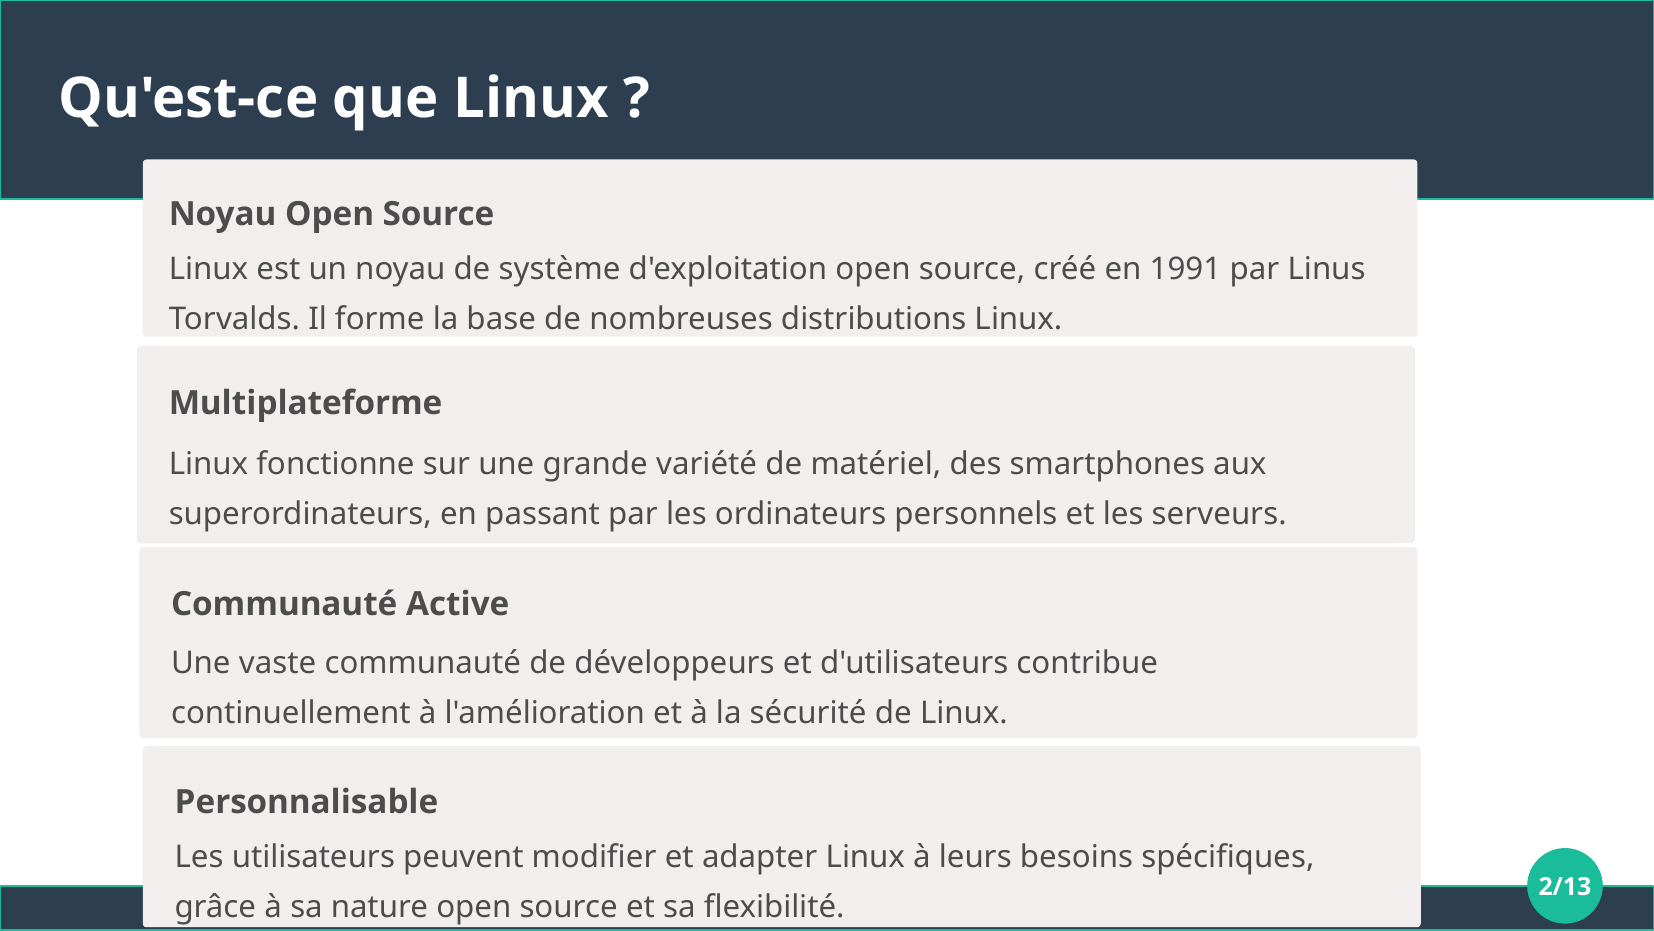

# Qu'est-ce que Linux ?
Noyau Open Source
Linux est un noyau de système d'exploitation open source, créé en 1991 par Linus Torvalds. Il forme la base de nombreuses distributions Linux.
Multiplateforme
Linux fonctionne sur une grande variété de matériel, des smartphones aux superordinateurs, en passant par les ordinateurs personnels et les serveurs.
Communauté Active
Une vaste communauté de développeurs et d'utilisateurs contribue continuellement à l'amélioration et à la sécurité de Linux.
Personnalisable
Les utilisateurs peuvent modifier et adapter Linux à leurs besoins spécifiques, grâce à sa nature open source et sa flexibilité.
2